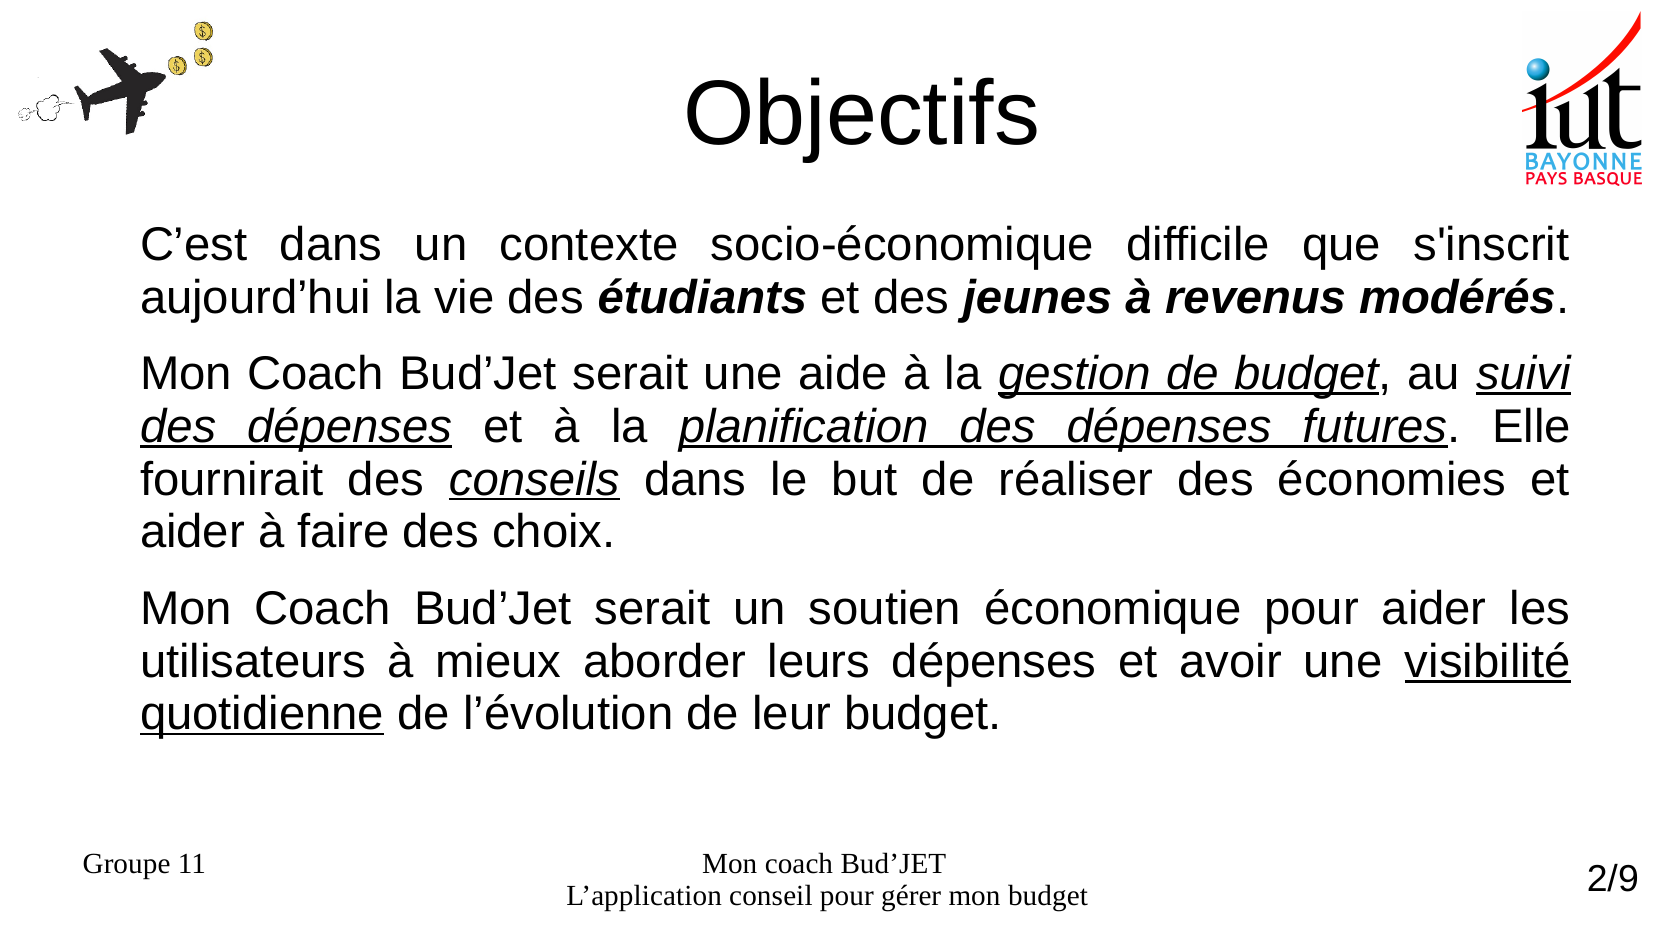

# Objectifs
C’est dans un contexte socio-économique difficile que s'inscrit aujourd’hui la vie des étudiants et des jeunes à revenus modérés.
Mon Coach Bud’Jet serait une aide à la gestion de budget, au suivi des dépenses et à la planification des dépenses futures. Elle fournirait des conseils dans le but de réaliser des économies et aider à faire des choix.
Mon Coach Bud’Jet serait un soutien économique pour aider les utilisateurs à mieux aborder leurs dépenses et avoir une visibilité quotidienne de l’évolution de leur budget.